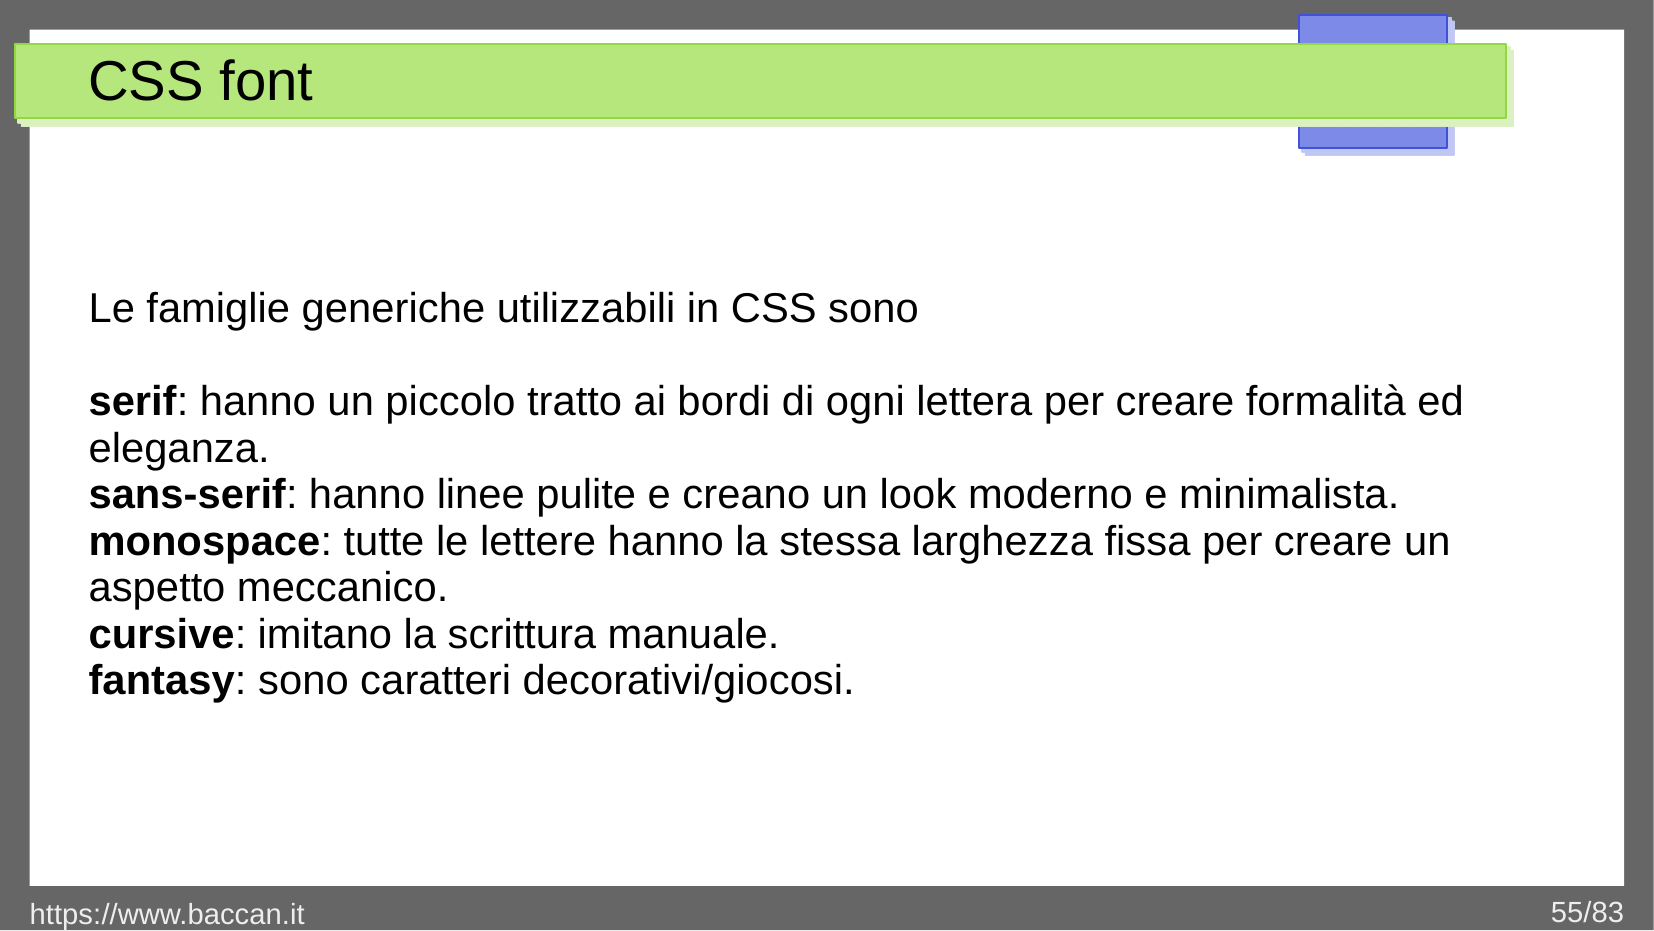

# CSS font
Le famiglie generiche utilizzabili in CSS sono
serif: hanno un piccolo tratto ai bordi di ogni lettera per creare formalità ed eleganza.
sans-serif: hanno linee pulite e creano un look moderno e minimalista.
monospace: tutte le lettere hanno la stessa larghezza fissa per creare un aspetto meccanico.
cursive: imitano la scrittura manuale.
fantasy: sono caratteri decorativi/giocosi.
55
https://www.baccan.it